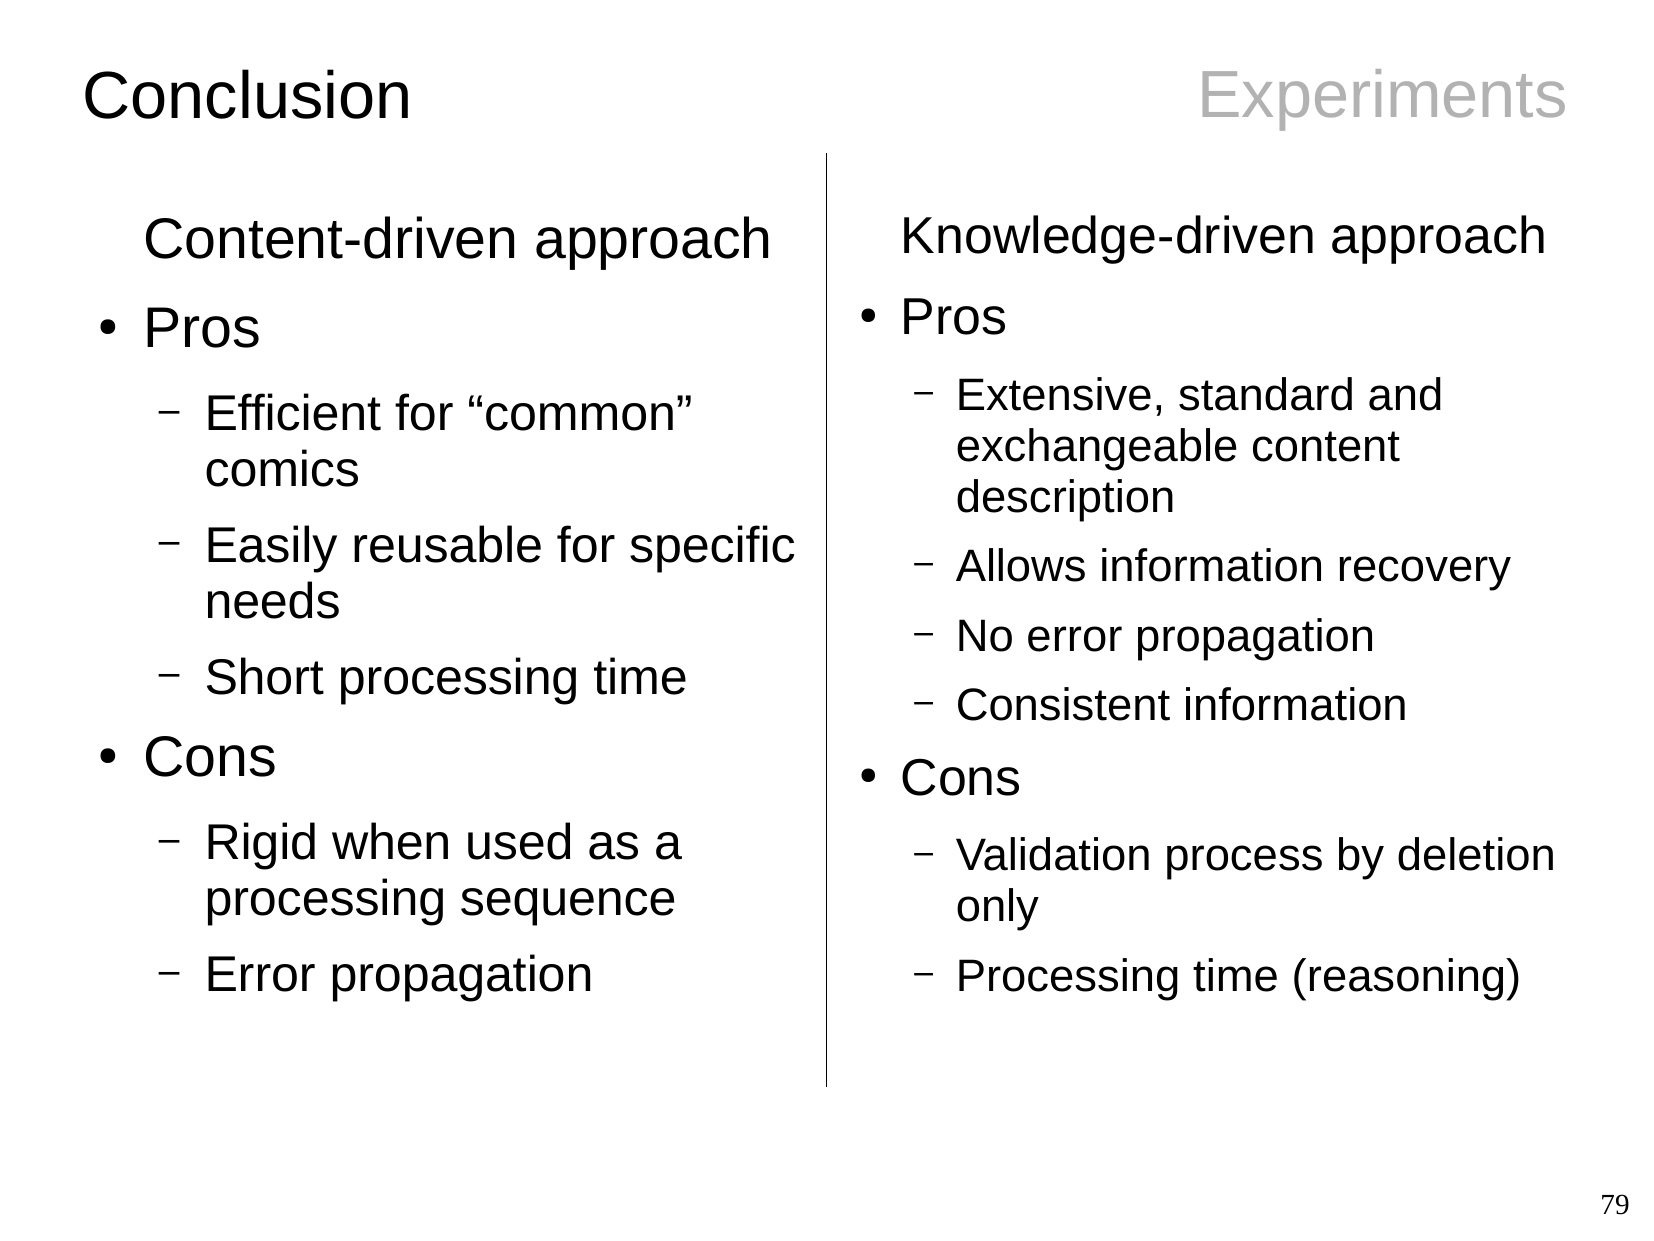

# Conclusion
Content-driven approach
Pros
Efficient for “common” comics
Easily reusable for specific needs
Short processing time
Cons
Rigid when used as a processing sequence
Error propagation
Knowledge-driven approach
Pros
Extensive, standard and exchangeable content description
Allows information recovery
No error propagation
Consistent information
Cons
Validation process by deletion only
Processing time (reasoning)
79